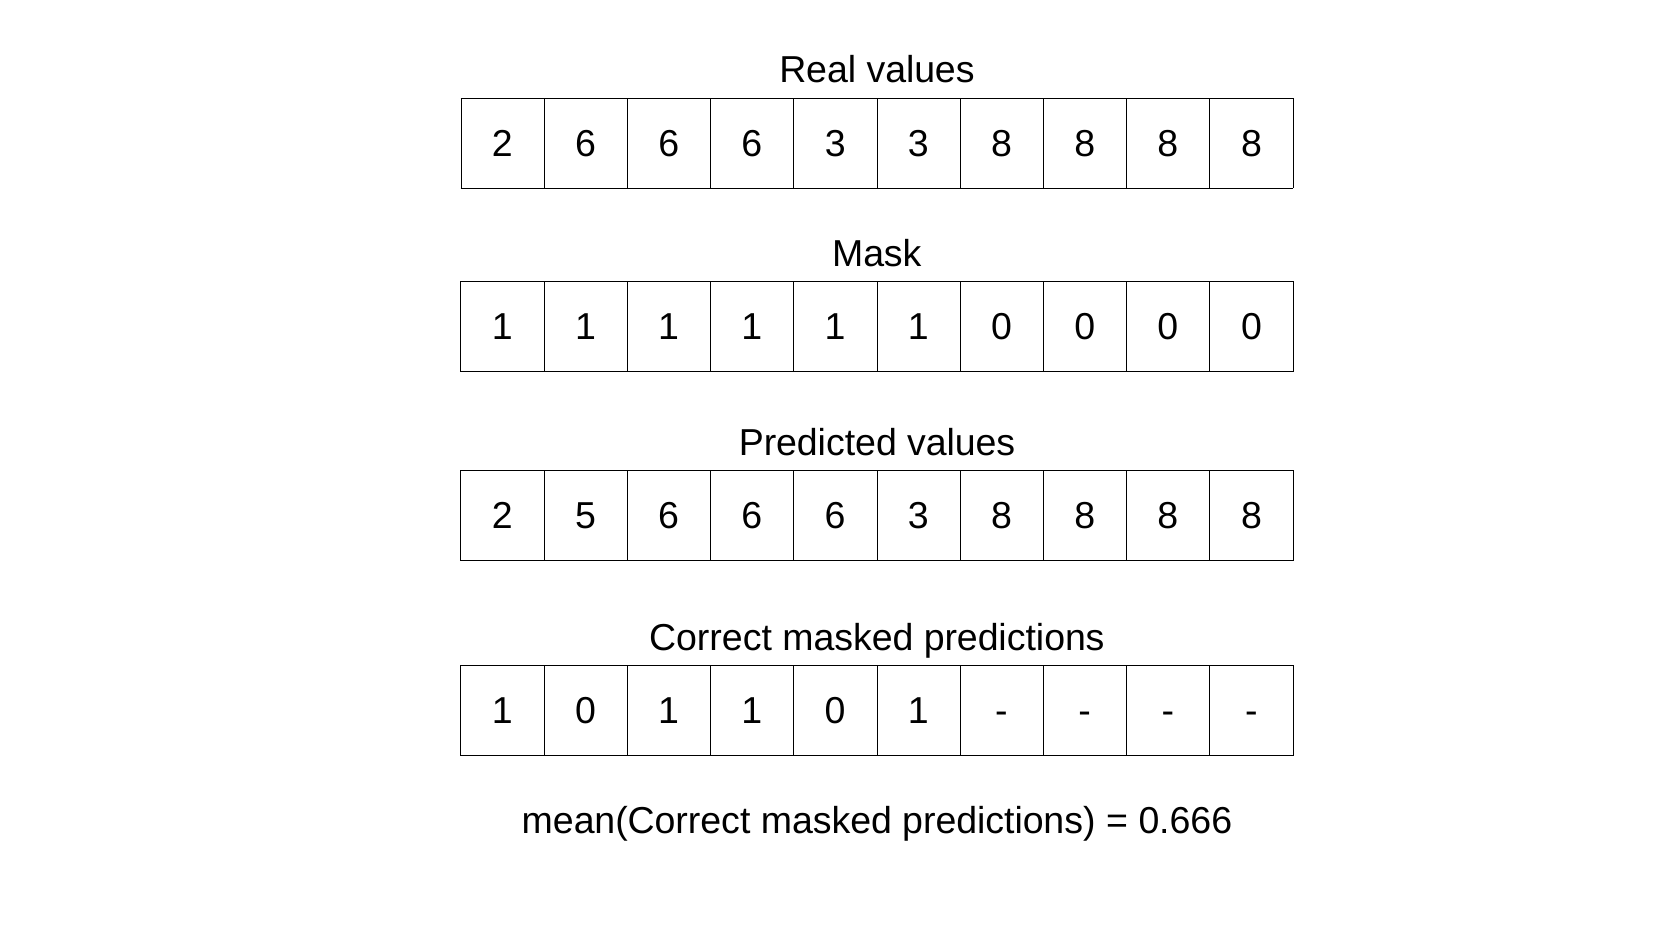

Real values
| 2 | 6 | 6 | 6 | 3 | 3 | 8 | 8 | 8 | 8 |
| --- | --- | --- | --- | --- | --- | --- | --- | --- | --- |
Mask
| 1 | 1 | 1 | 1 | 1 | 1 | 0 | 0 | 0 | 0 |
| --- | --- | --- | --- | --- | --- | --- | --- | --- | --- |
Predicted values
| 2 | 5 | 6 | 6 | 6 | 3 | 8 | 8 | 8 | 8 |
| --- | --- | --- | --- | --- | --- | --- | --- | --- | --- |
Correct masked predictions
| 1 | 0 | 1 | 1 | 0 | 1 | - | - | - | - |
| --- | --- | --- | --- | --- | --- | --- | --- | --- | --- |
mean(Correct masked predictions) = 0.666